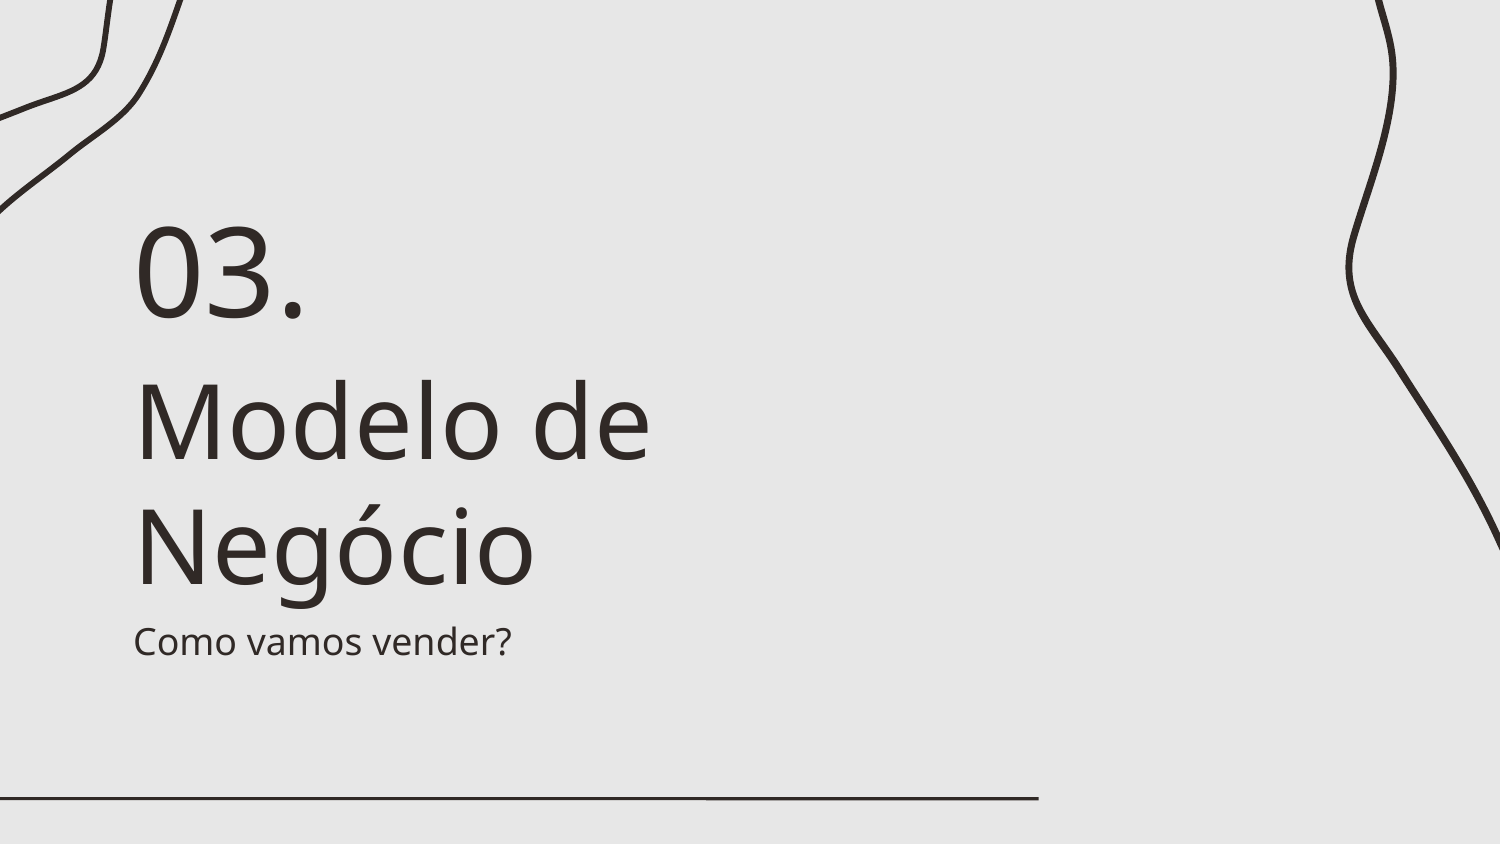

03.
# Modelo de Negócio
Como vamos vender?